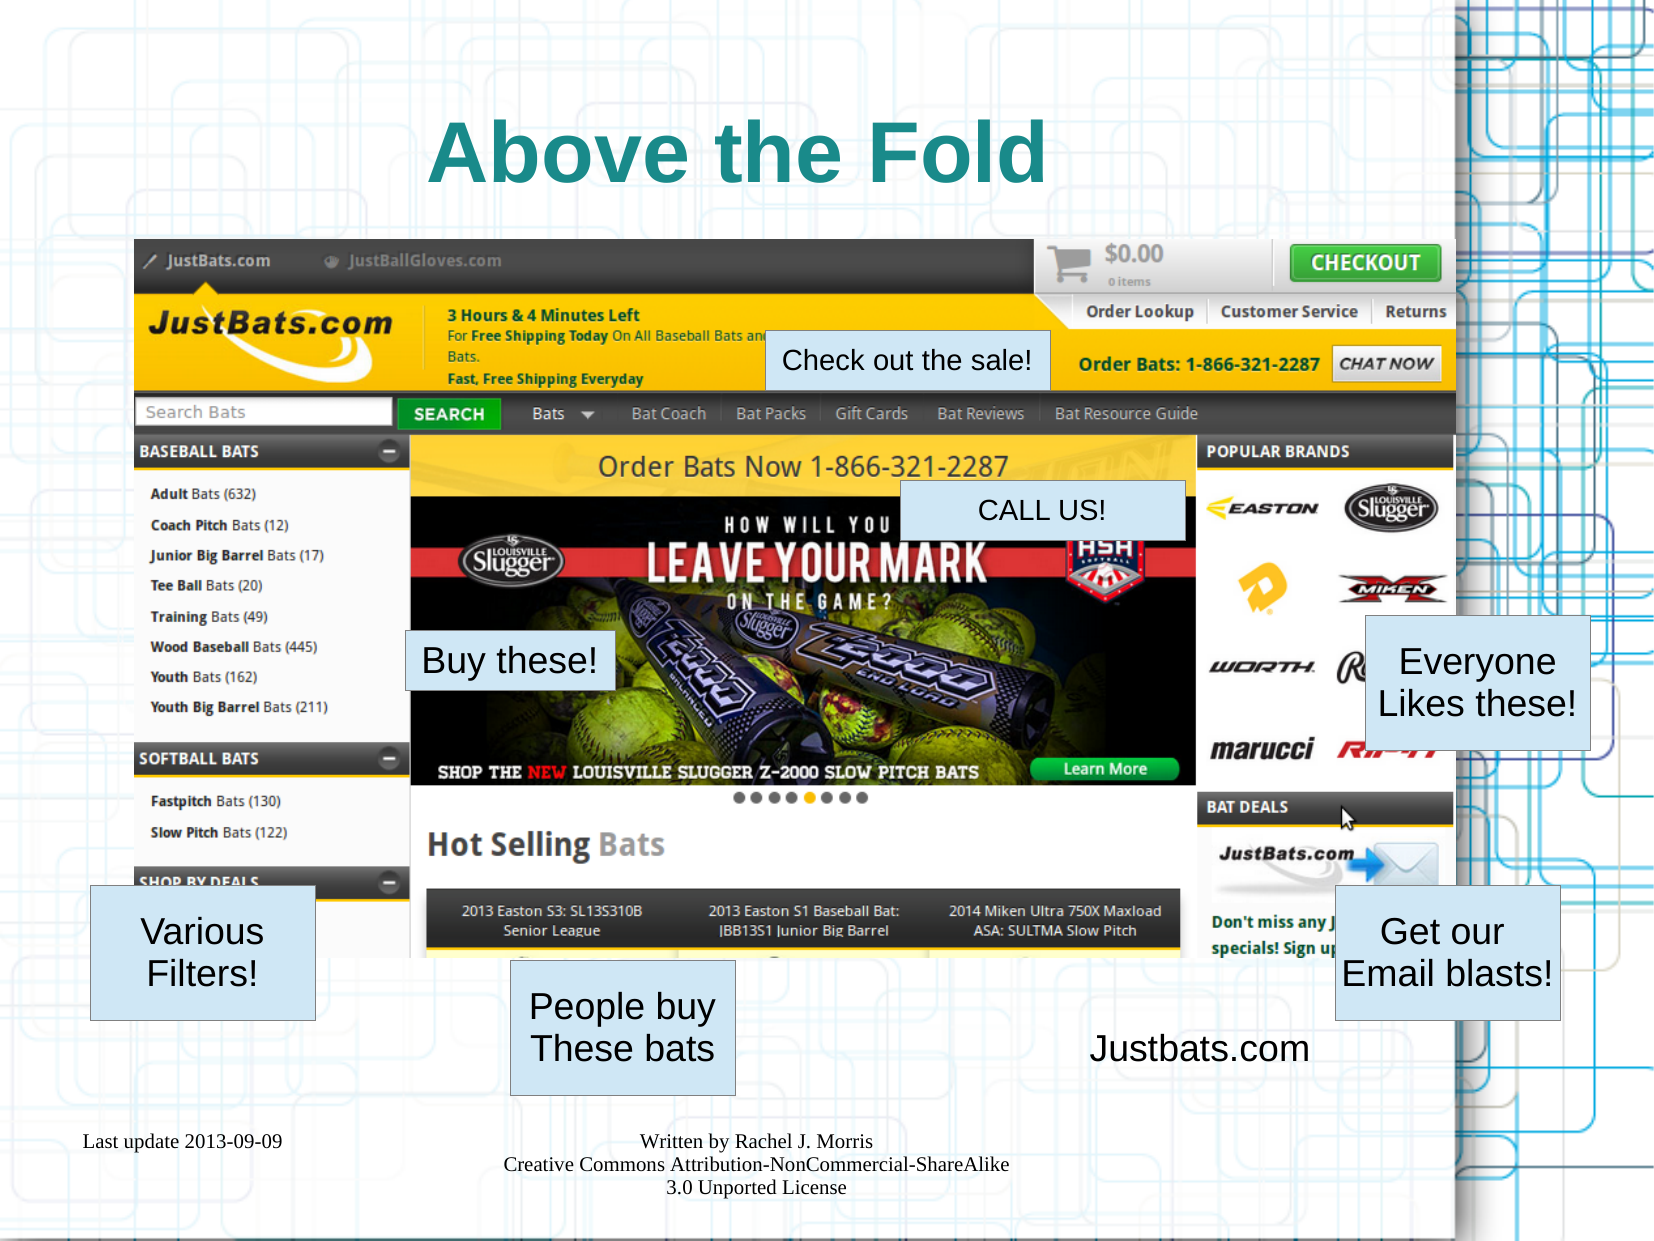

# Above the Fold
Check out the sale!
CALL US!
Everyone
Likes these!
Buy these!
Various
Filters!
Get our
Email blasts!
People buy
These bats
Justbats.com